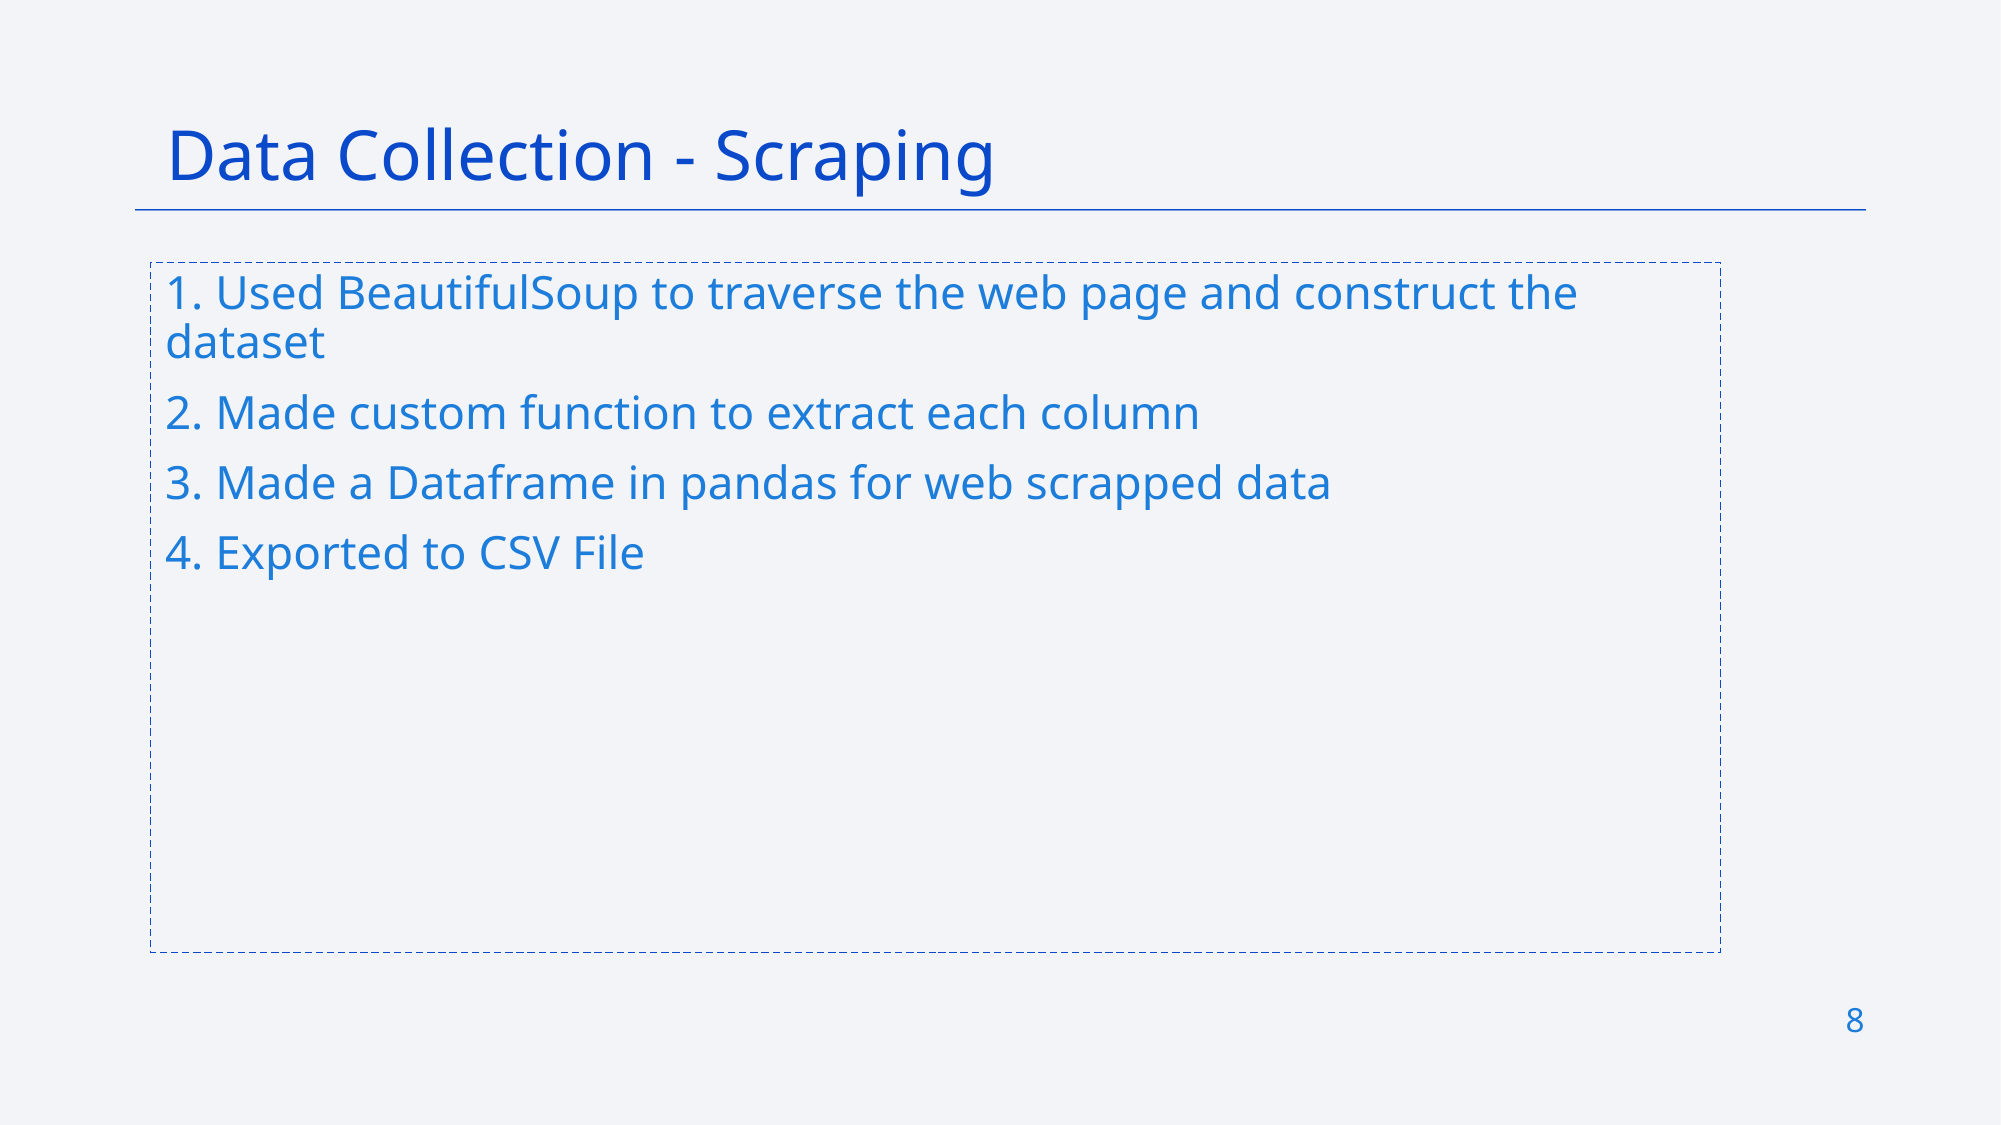

Data Collection - Scraping
1. Used BeautifulSoup to traverse the web page and construct the dataset
2. Made custom function to extract each column
3. Made a Dataframe in pandas for web scrapped data
4. Exported to CSV File
8